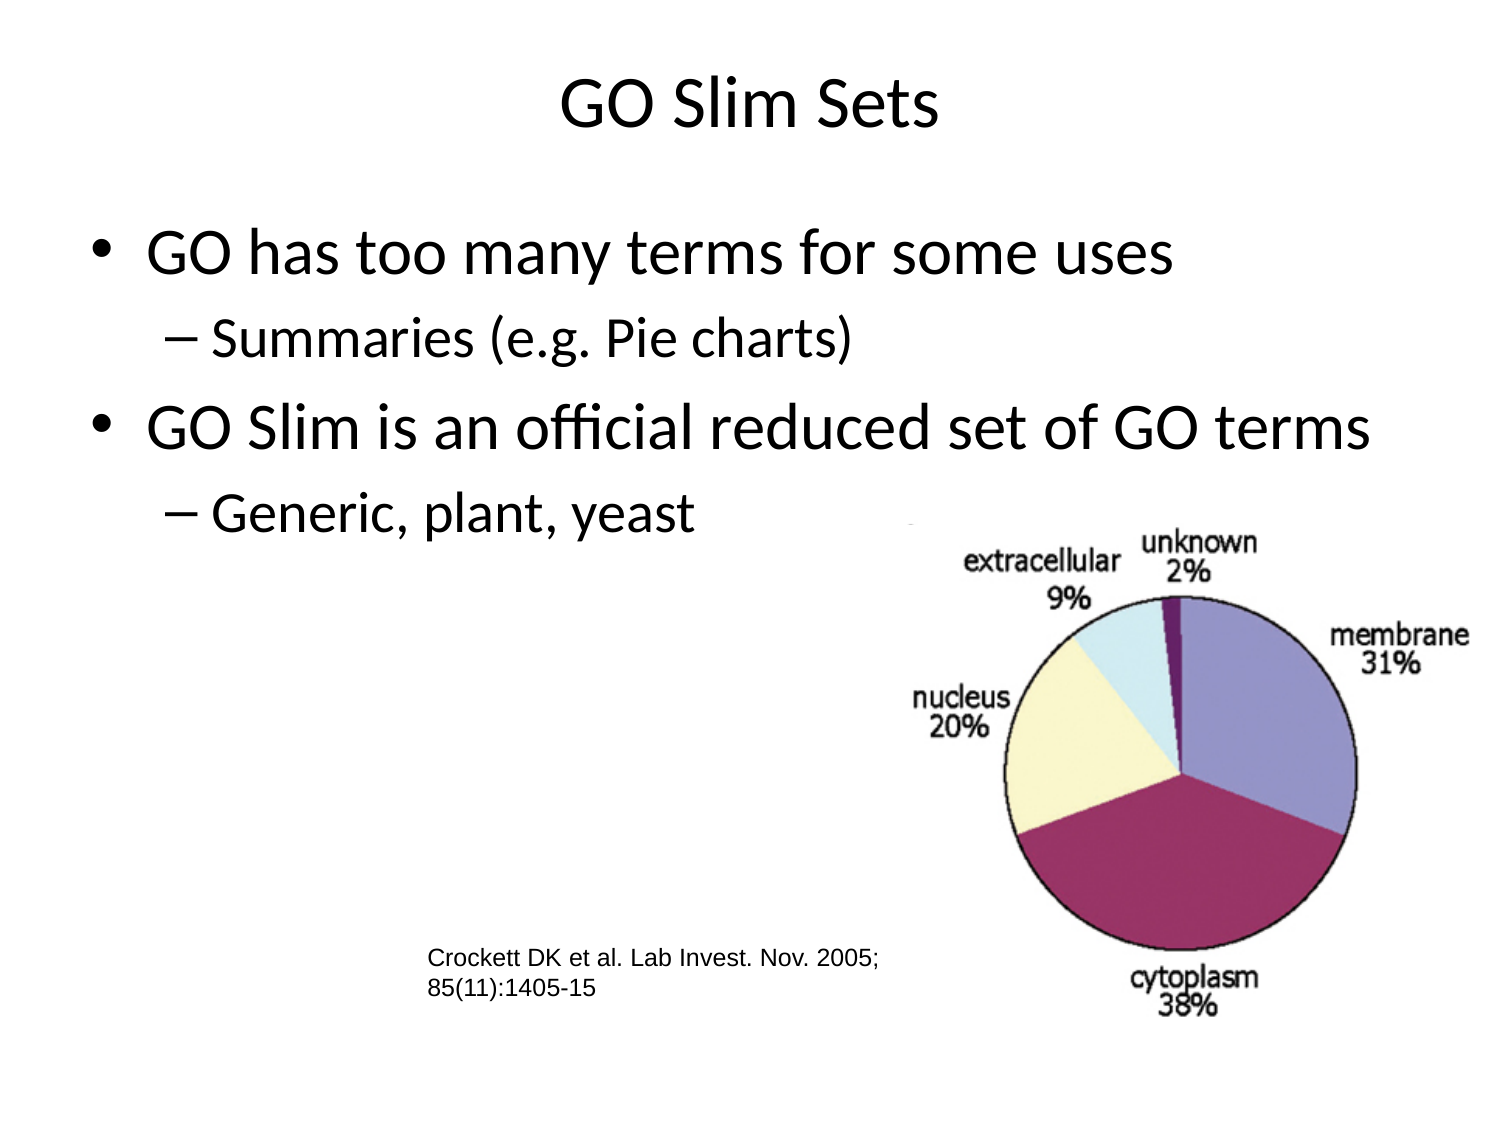

# GO Slim Sets
GO has too many terms for some uses
Summaries (e.g. Pie charts)
GO Slim is an official reduced set of GO terms
Generic, plant, yeast
Crockett DK et al. Lab Invest. Nov. 2005; 85(11):1405-15